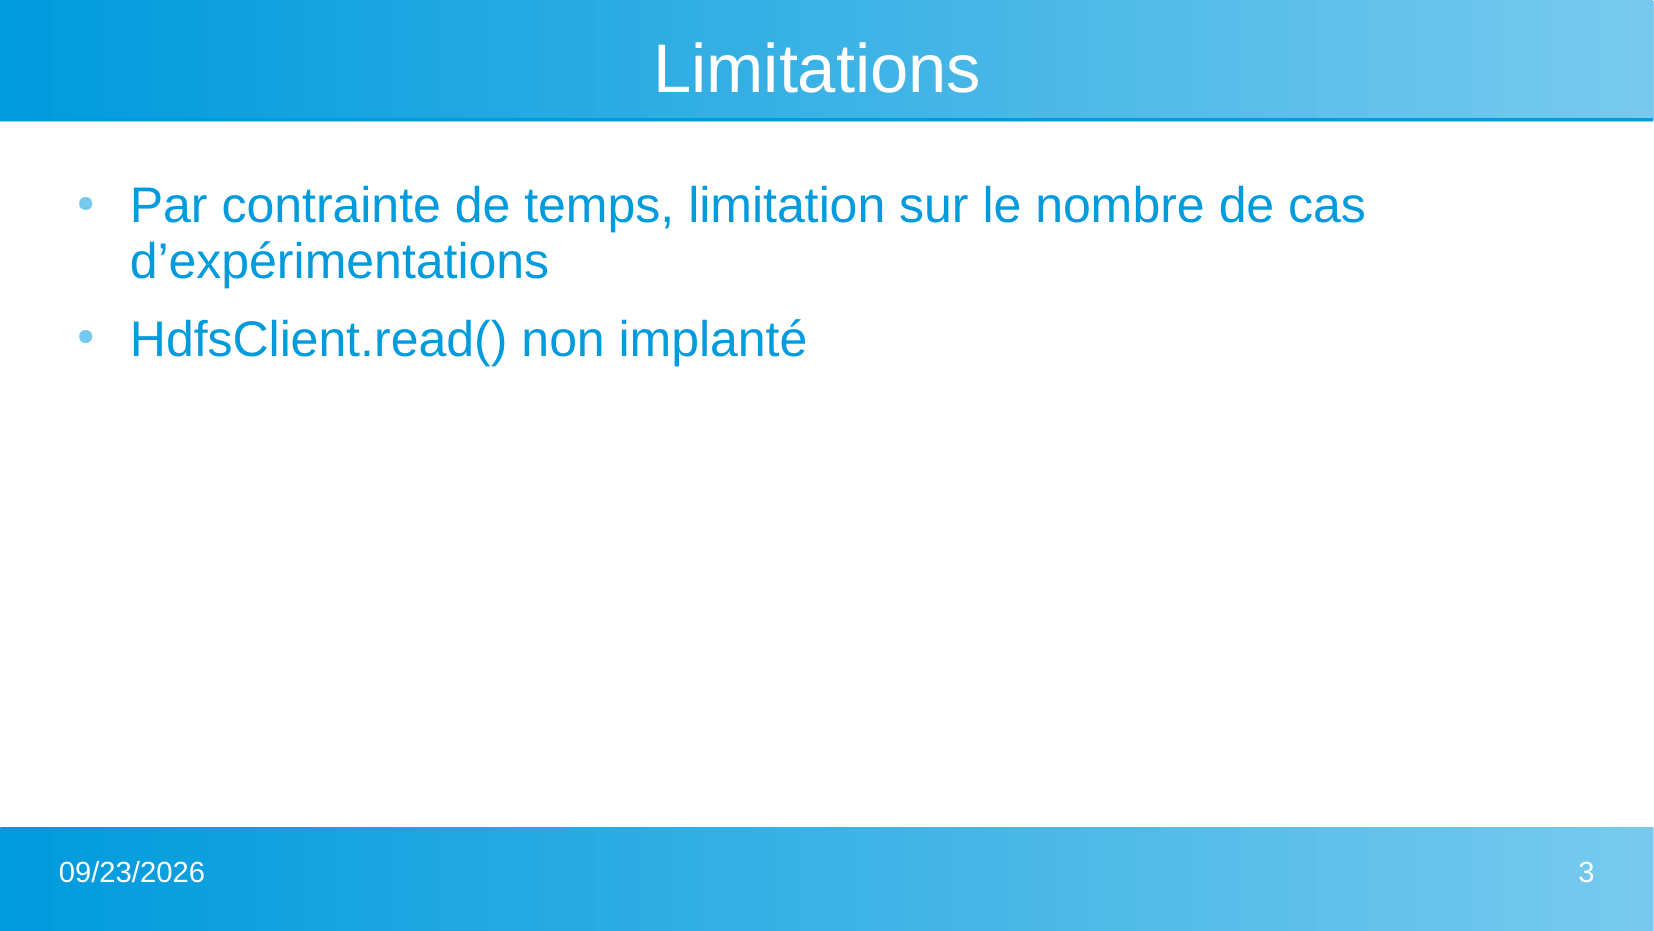

# Limitations
Par contrainte de temps, limitation sur le nombre de cas d’expérimentations
HdfsClient.read() non implanté
3